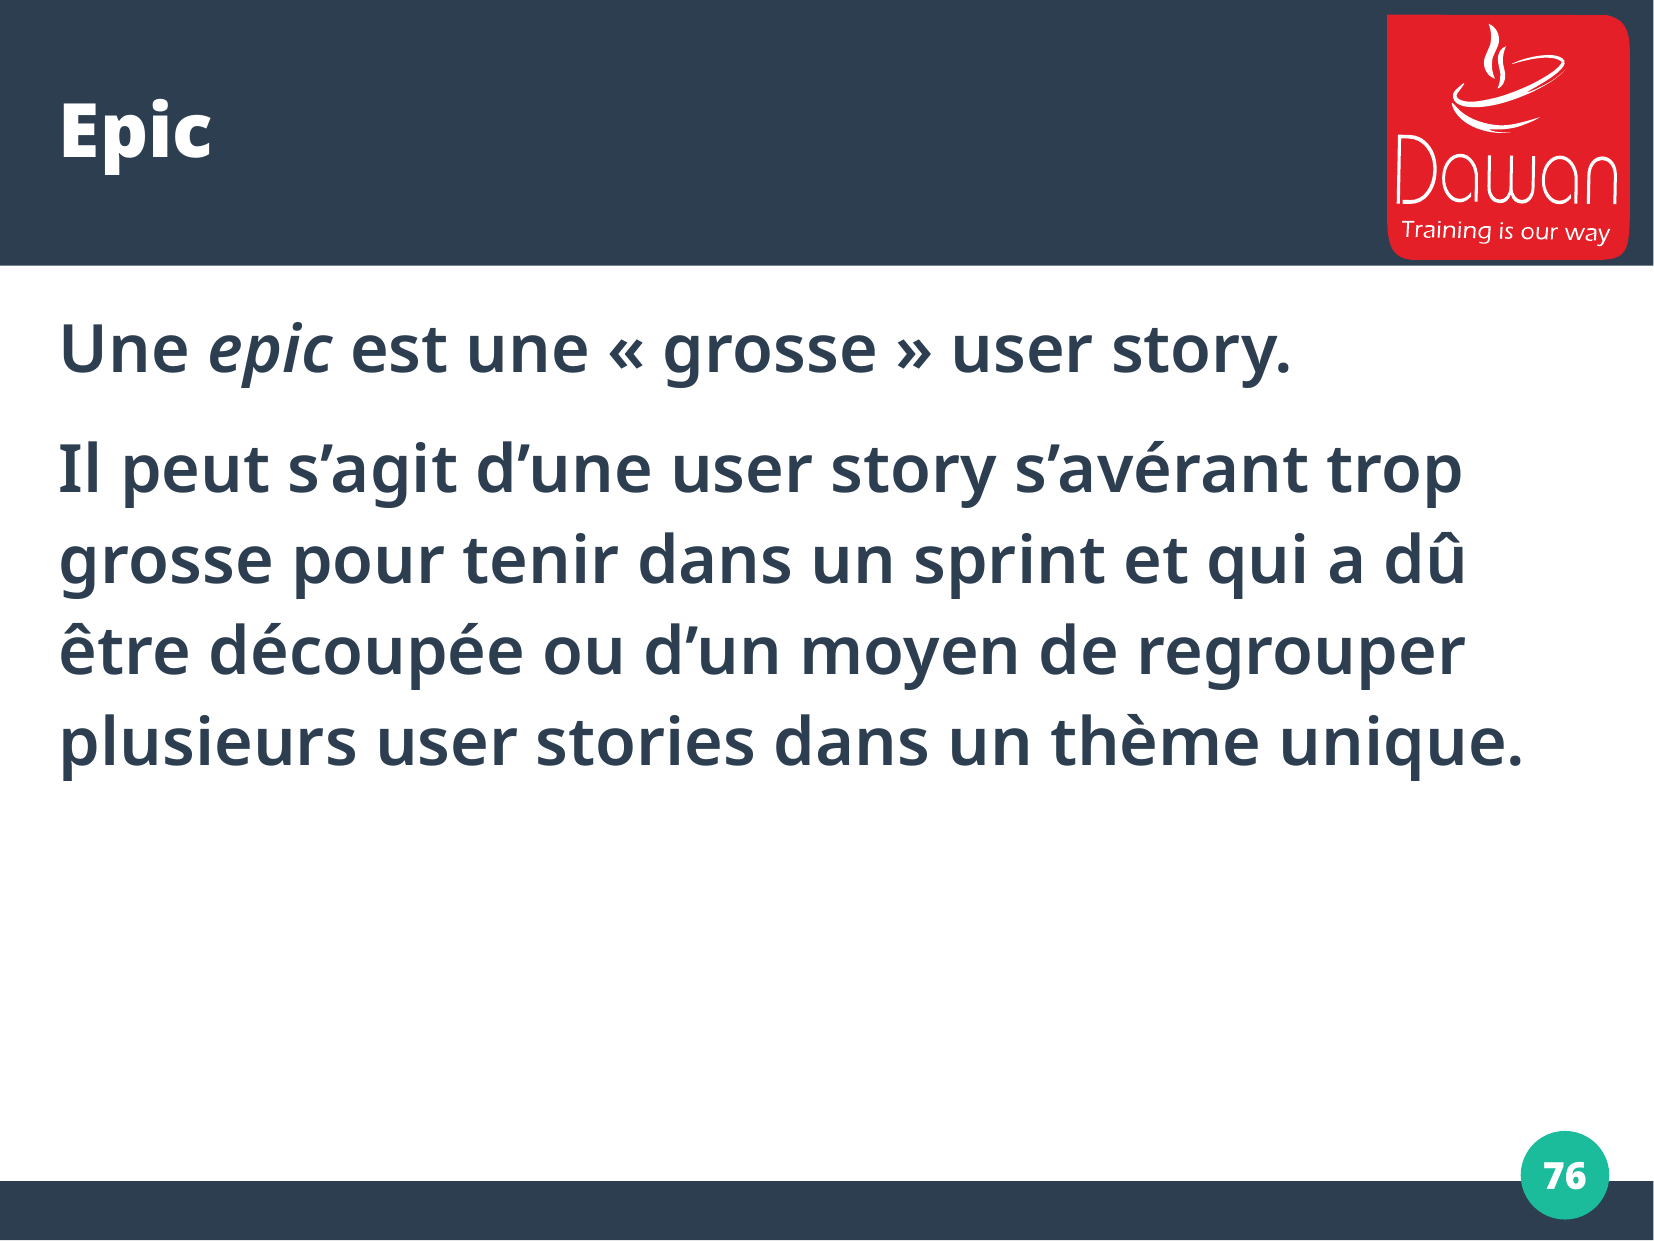

# Epic
Une epic est une « grosse » user story.
Il peut s’agit d’une user story s’avérant trop grosse pour tenir dans un sprint et qui a dû être découpée ou d’un moyen de regrouper plusieurs user stories dans un thème unique.
76